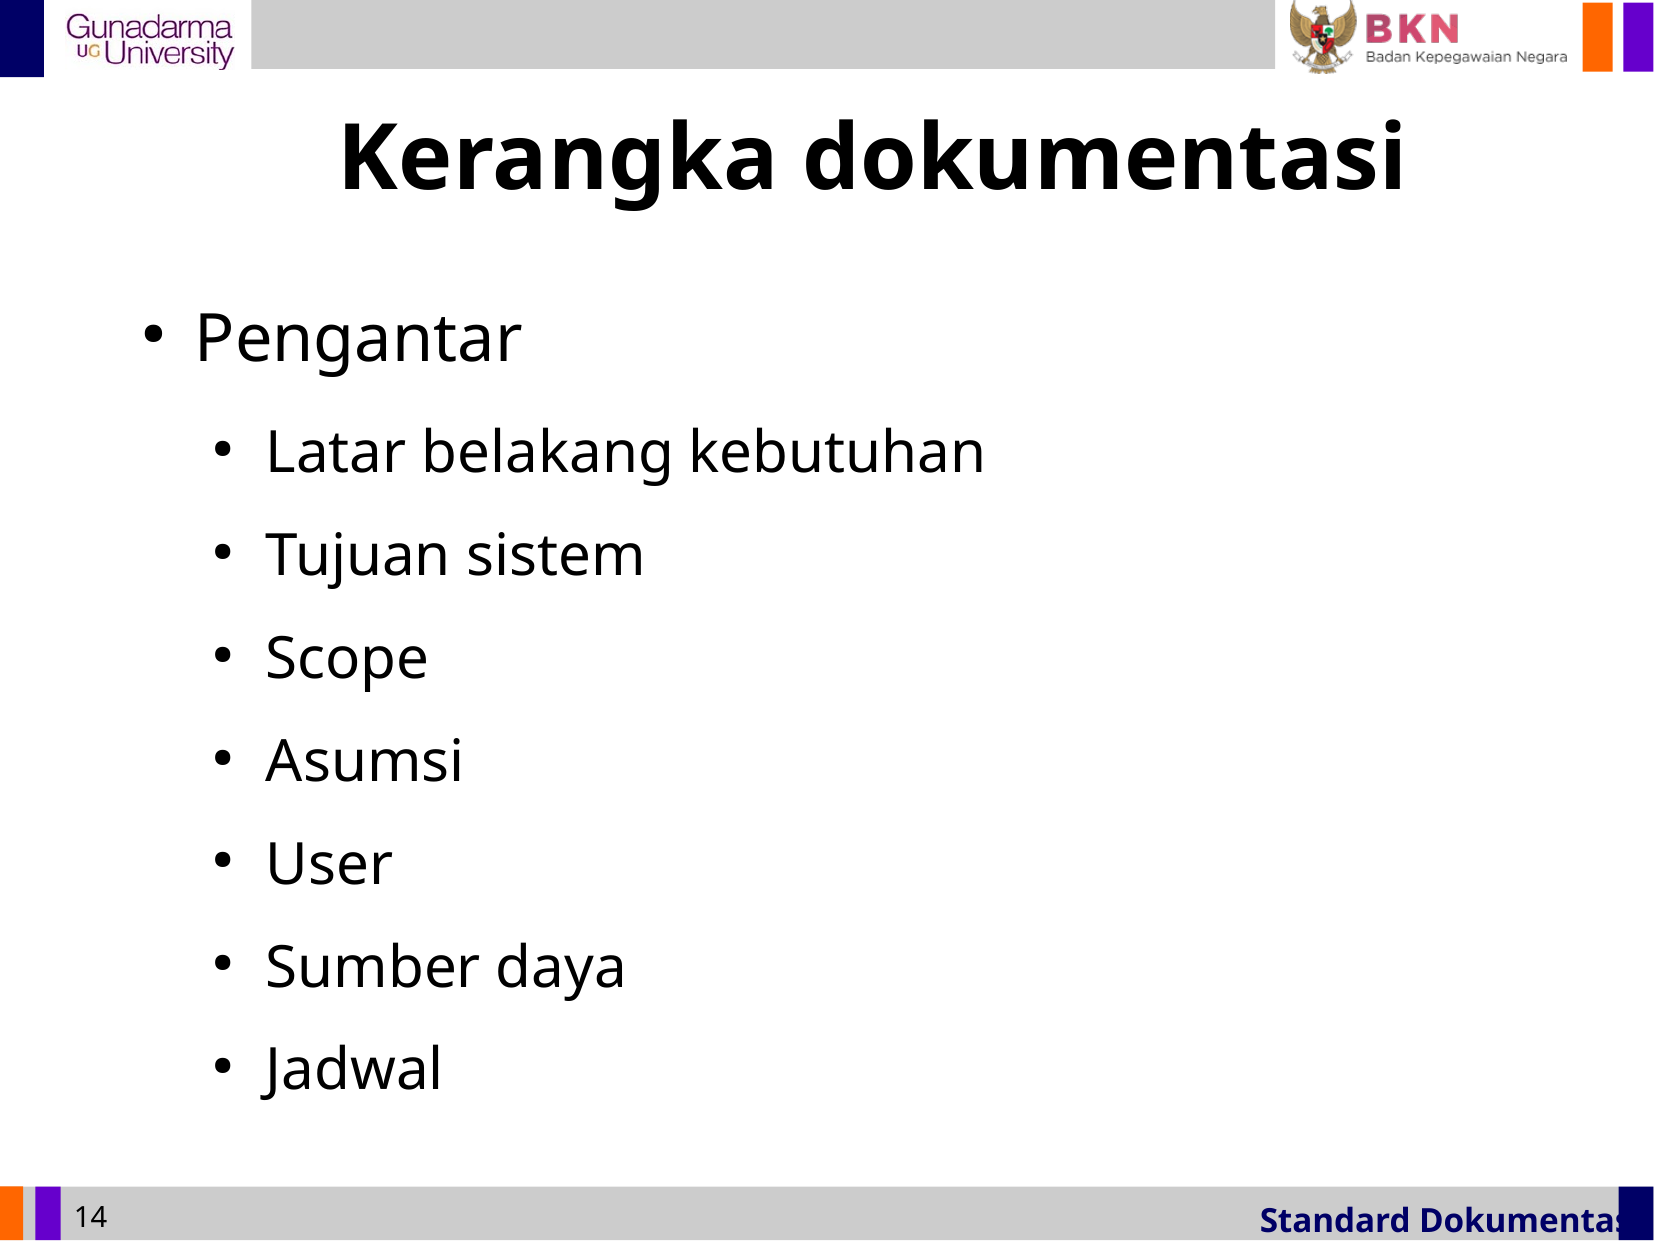

# Kerangka dokumentasi
Pengantar
Latar belakang kebutuhan
Tujuan sistem
Scope
Asumsi
User
Sumber daya
Jadwal